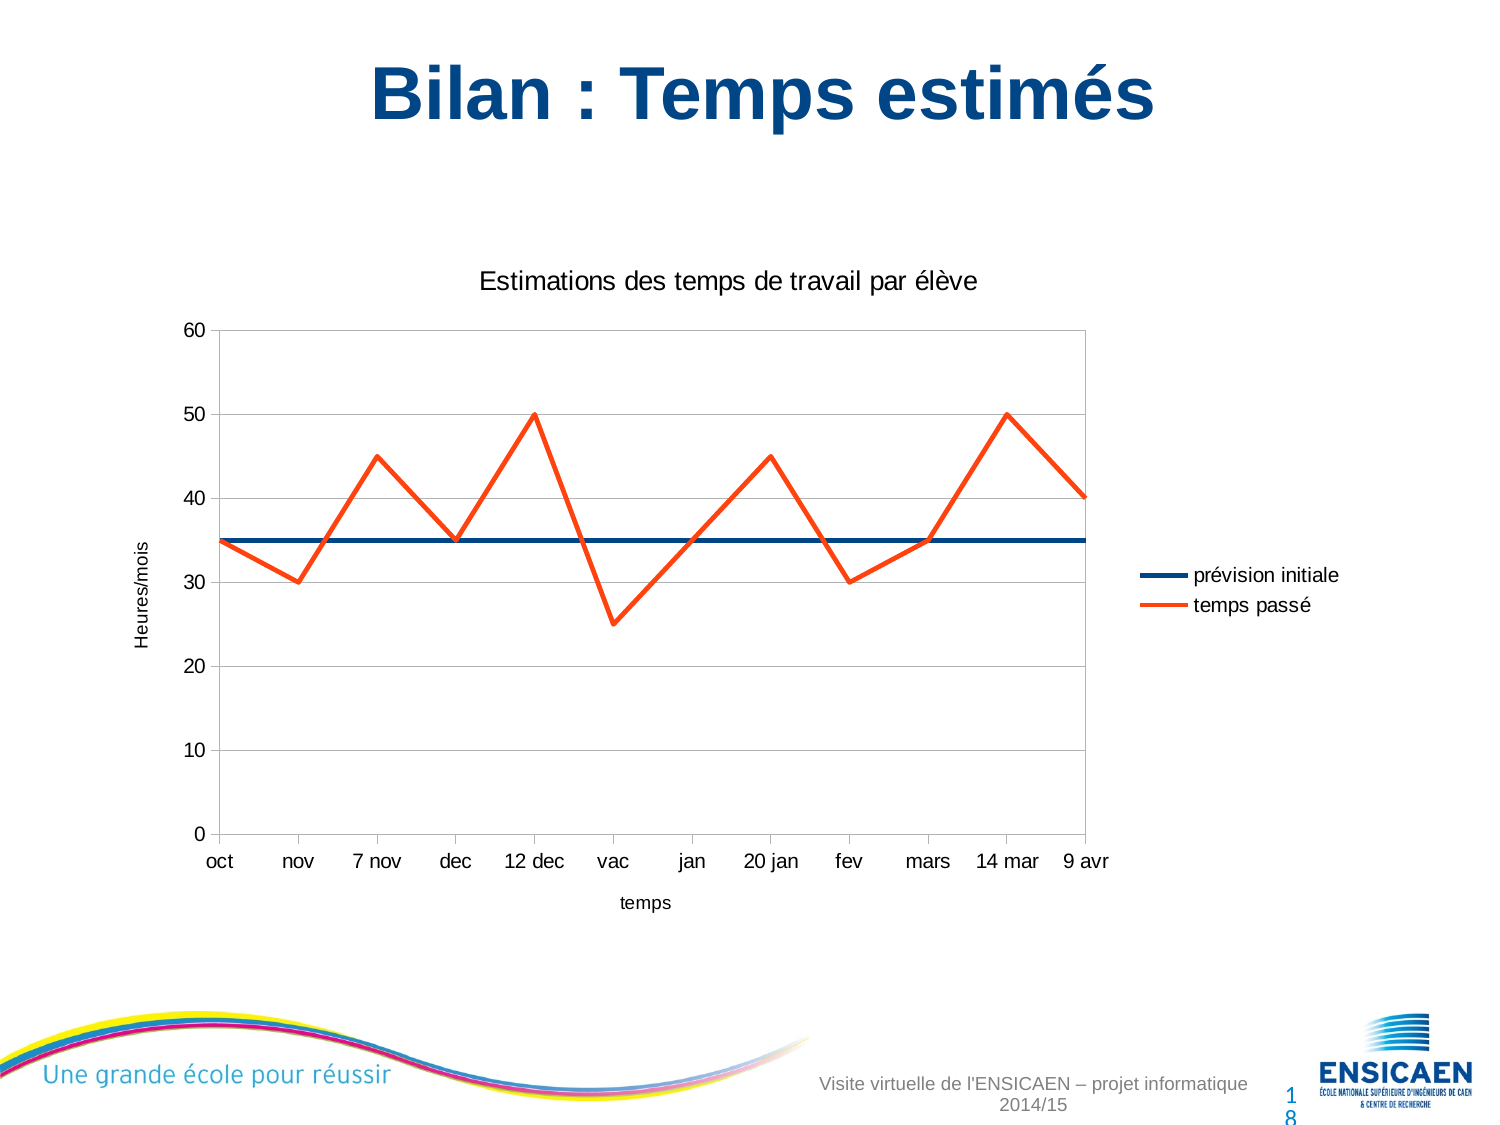

# Bilan : Temps estimés
### Chart: Estimations des temps de travail par élève
| Category | prévision initiale | temps passé |
|---|---|---|
| oct | 35.0 | 35.0 |
| nov | 35.0 | 30.0 |
| 7 nov | 35.0 | 45.0 |
| dec | 35.0 | 35.0 |
| 12 dec | 35.0 | 50.0 |
| vac | 35.0 | 25.0 |
| jan | 35.0 | 35.0 |
| 20 jan | 35.0 | 45.0 |
| fev | 35.0 | 30.0 |
| mars | 35.0 | 35.0 |
| 14 mar | 35.0 | 50.0 |
| 9 avr | 35.0 | 40.0 |
Visite virtuelle de l'ENSICAEN – projet informatique 2014/15